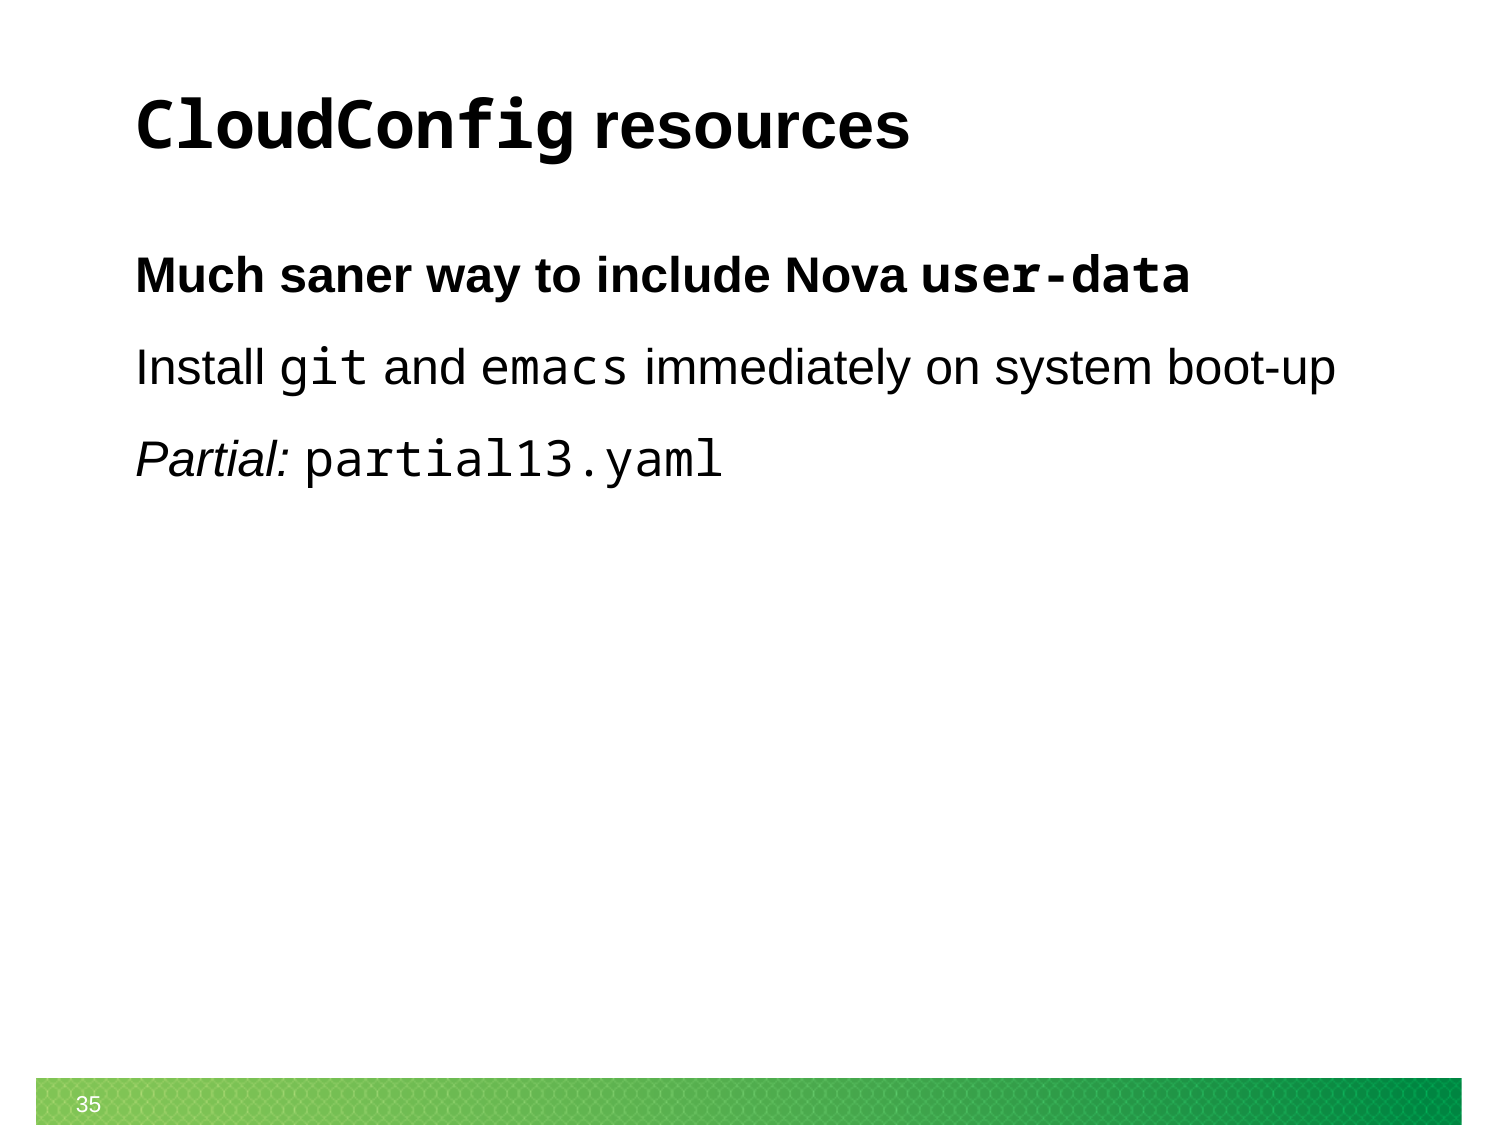

# CloudConfig resources
Much saner way to include Nova user-data
Install git and emacs immediately on system boot-up
Partial: partial13.yaml